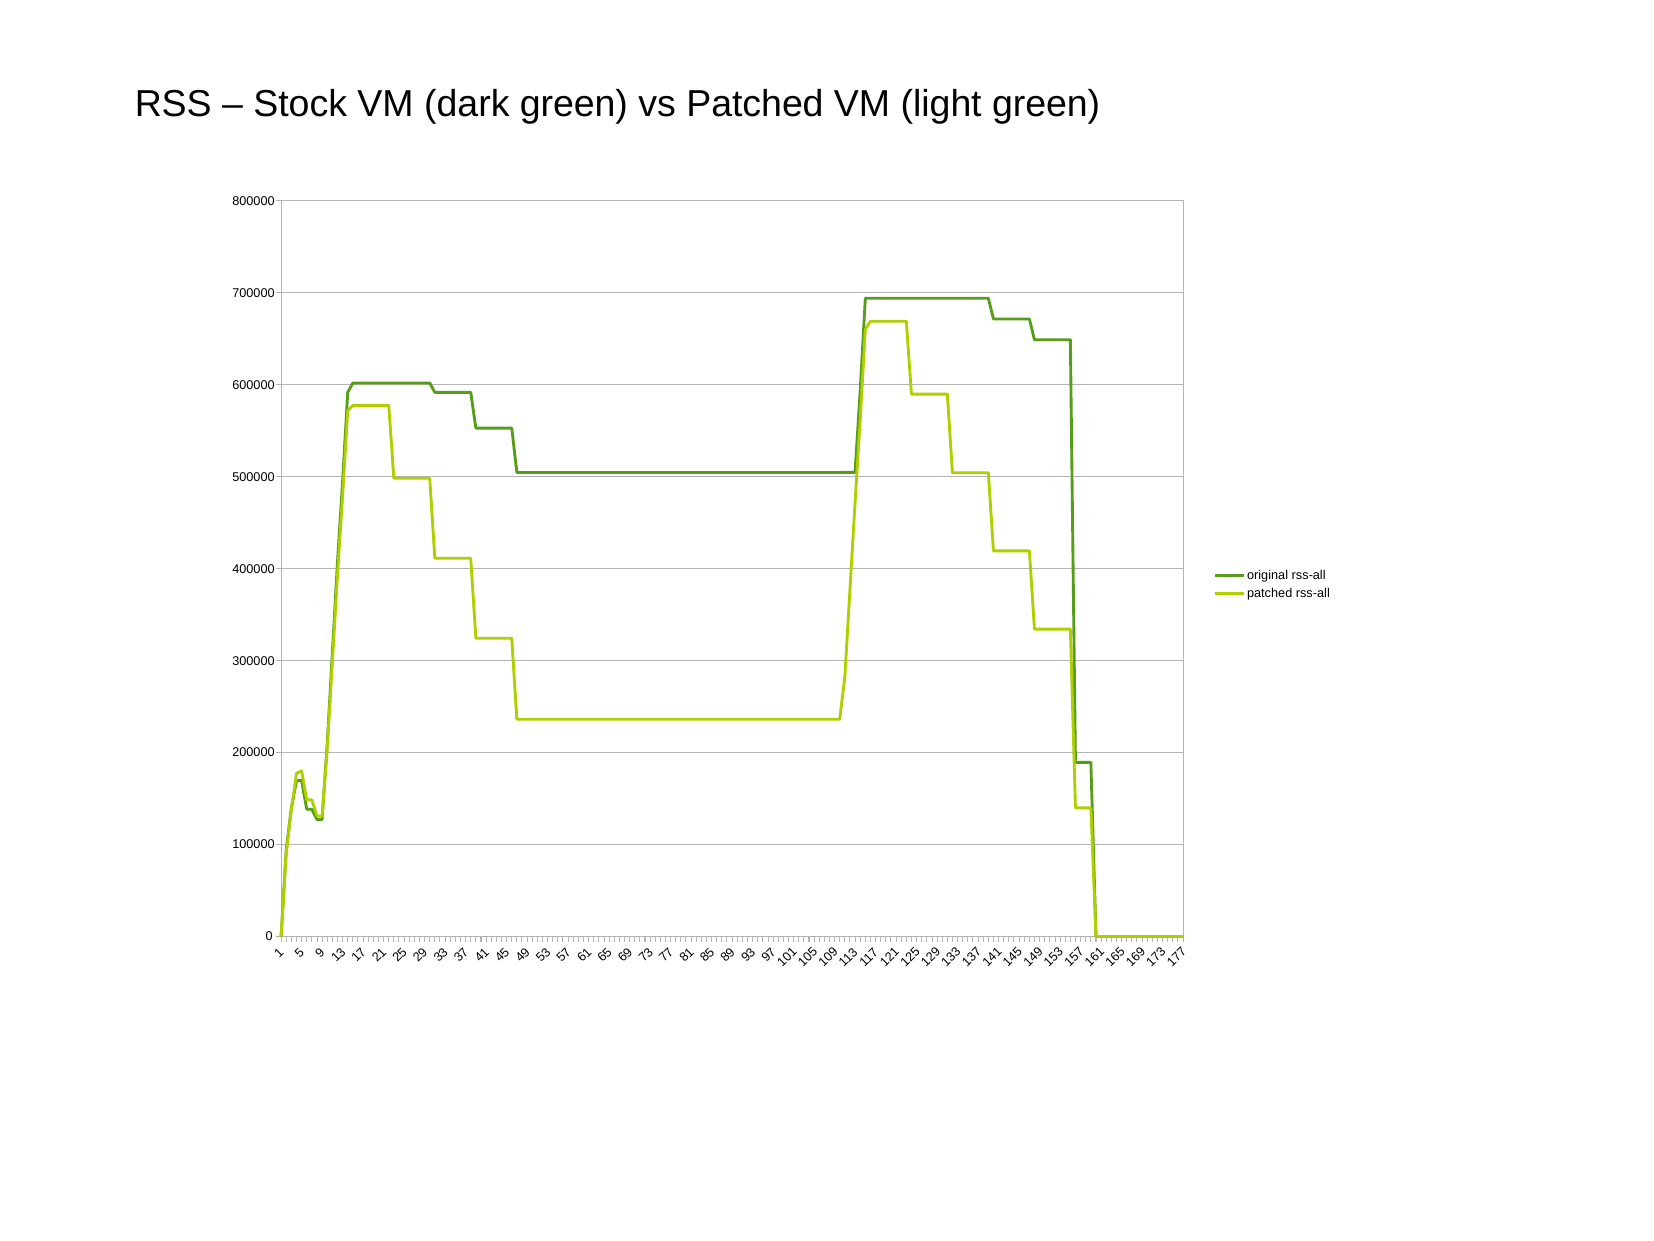

RSS – Stock VM (dark green) vs Patched VM (light green)